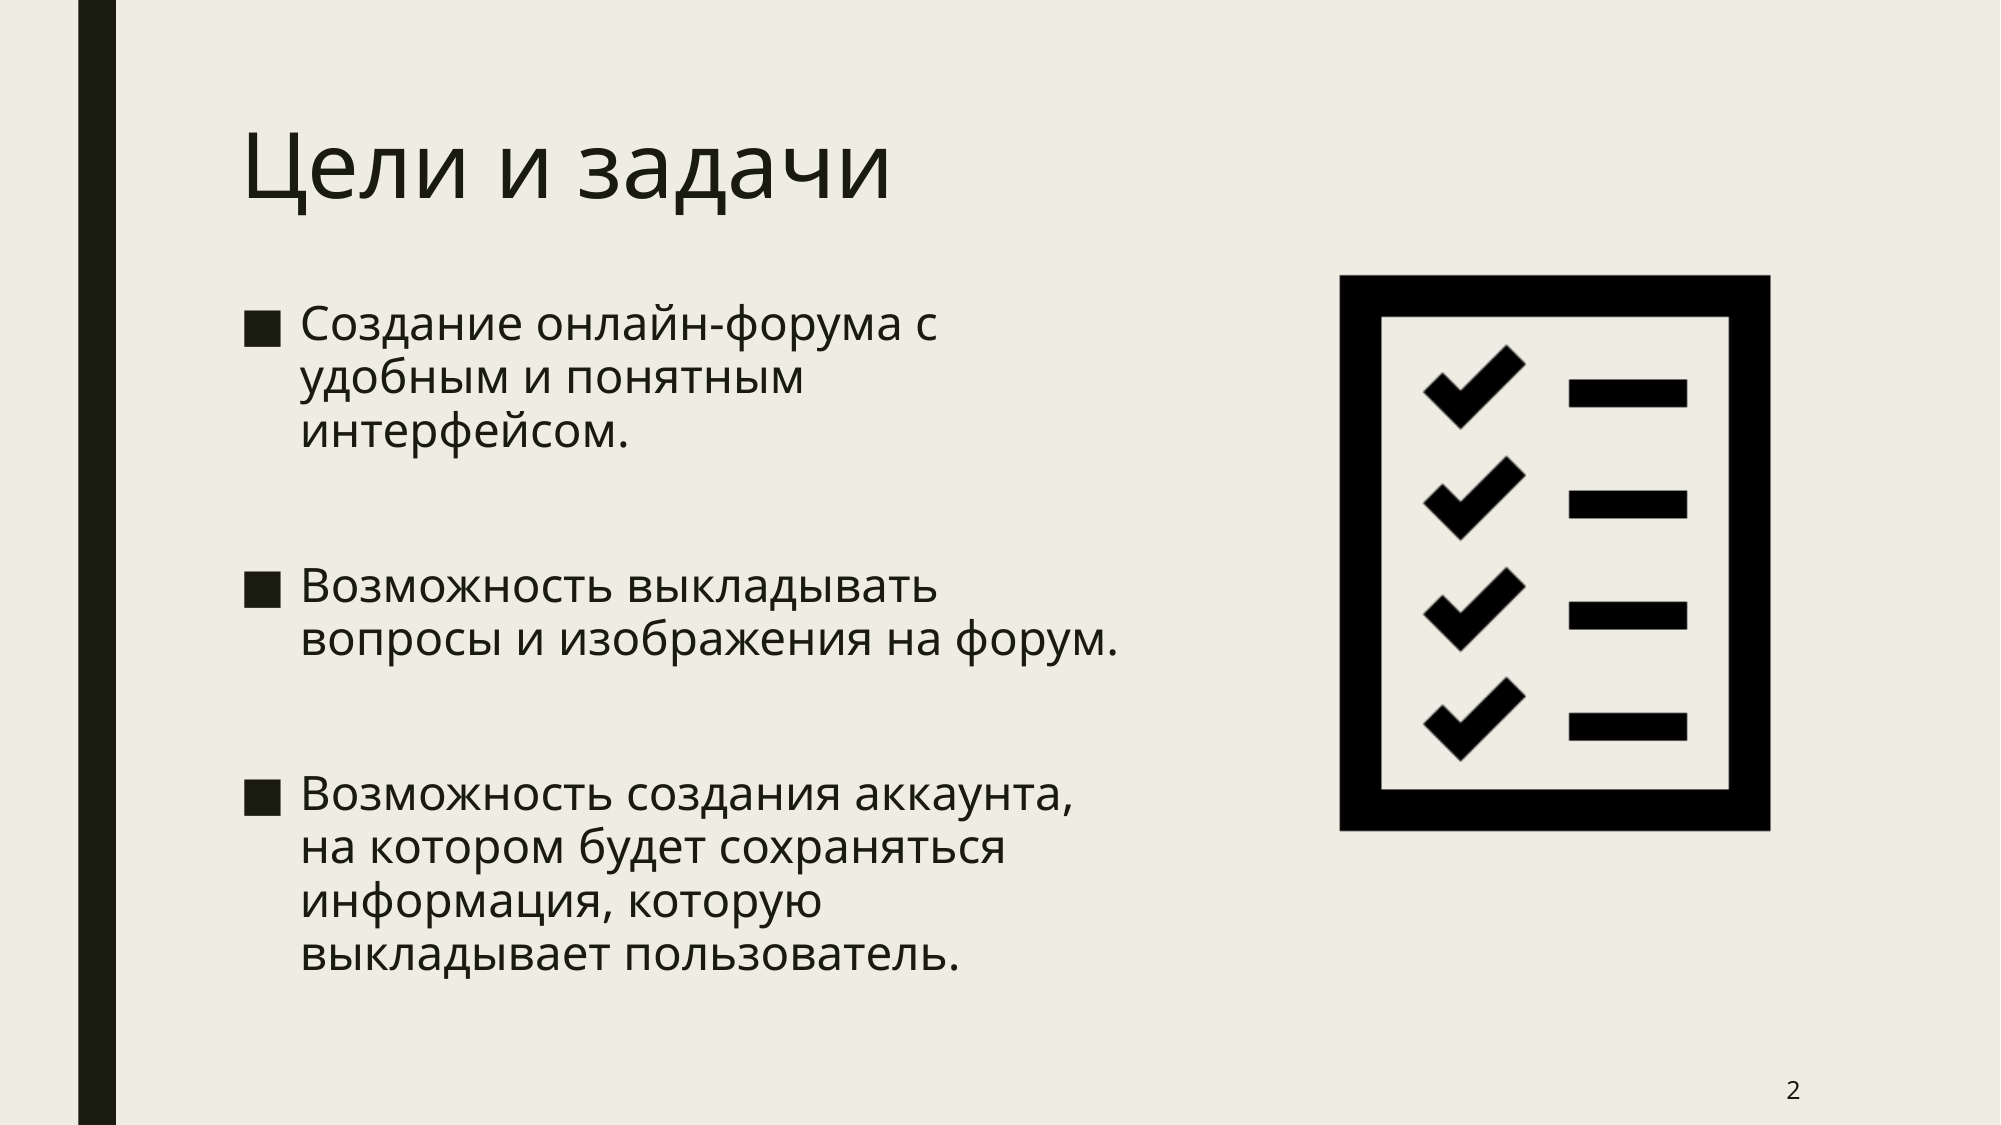

# Цели и задачи
Создание онлайн-форума с удобным и понятным интерфейсом.
Возможность выкладывать вопросы и изображения на форум.
Возможность создания аккаунта, на котором будет сохраняться информация, которую выкладывает пользователь.
2